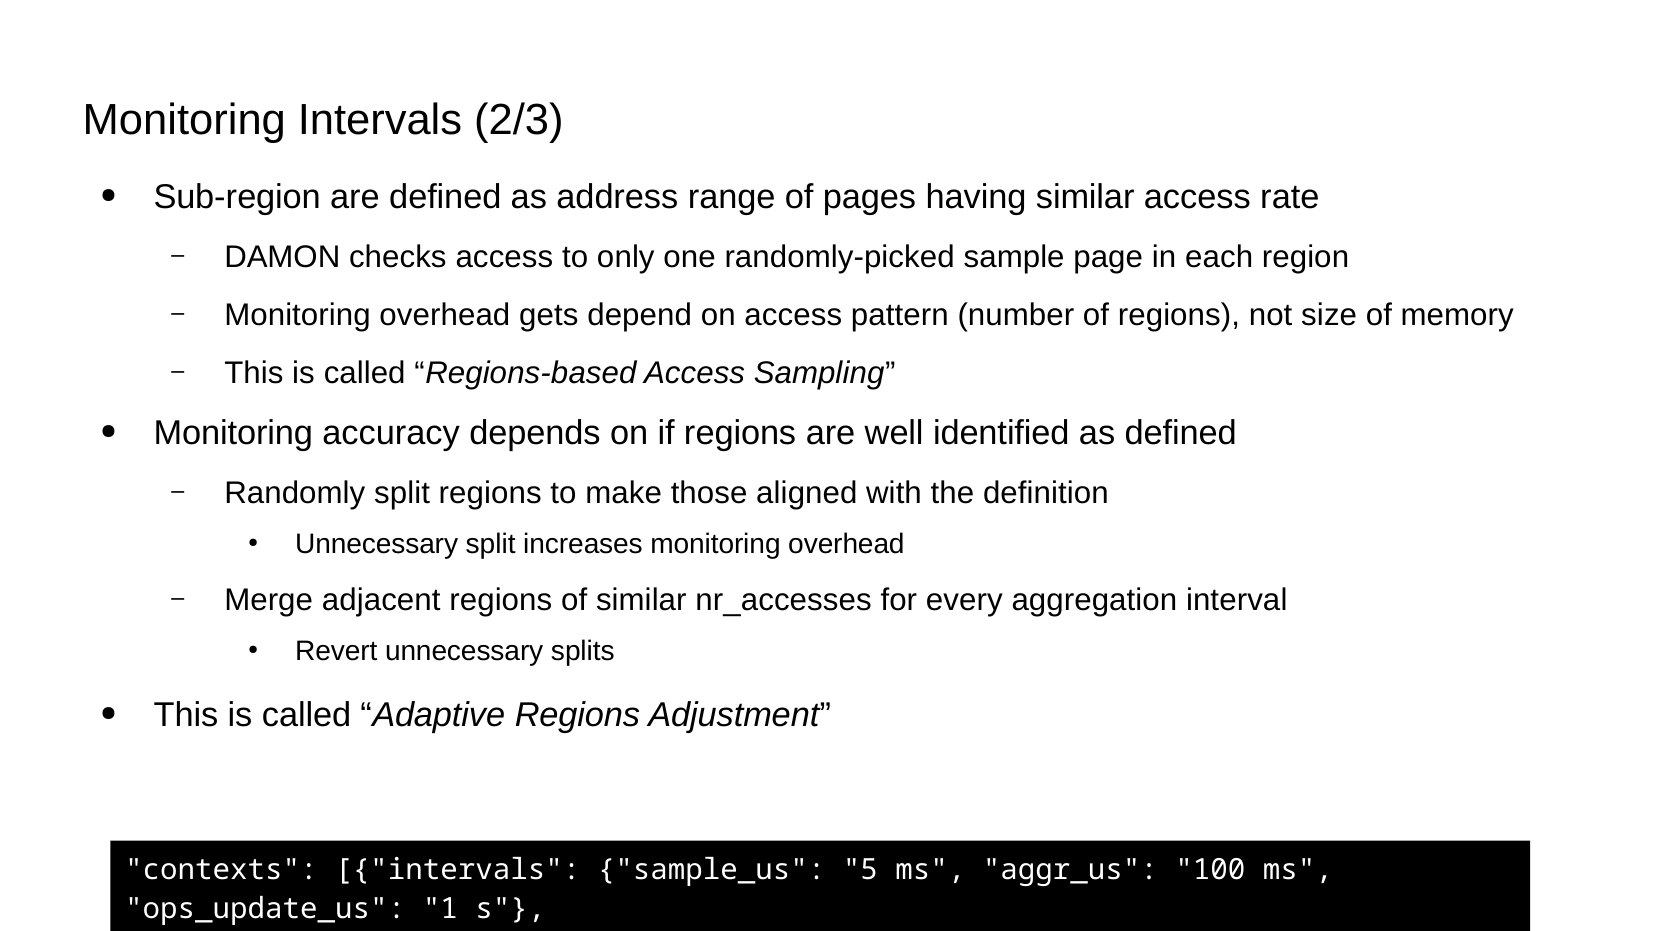

# Monitoring Intervals (2/3)
Sub-region are defined as address range of pages having similar access rate
DAMON checks access to only one randomly-picked sample page in each region
Monitoring overhead gets depend on access pattern (number of regions), not size of memory
This is called “Regions-based Access Sampling”
Monitoring accuracy depends on if regions are well identified as defined
Randomly split regions to make those aligned with the definition
Unnecessary split increases monitoring overhead
Merge adjacent regions of similar nr_accesses for every aggregation interval
Revert unnecessary splits
This is called “Adaptive Regions Adjustment”
"contexts": [{"intervals": {"sample_us": "5 ms", "aggr_us": "100 ms", "ops_update_us": "1 s"},